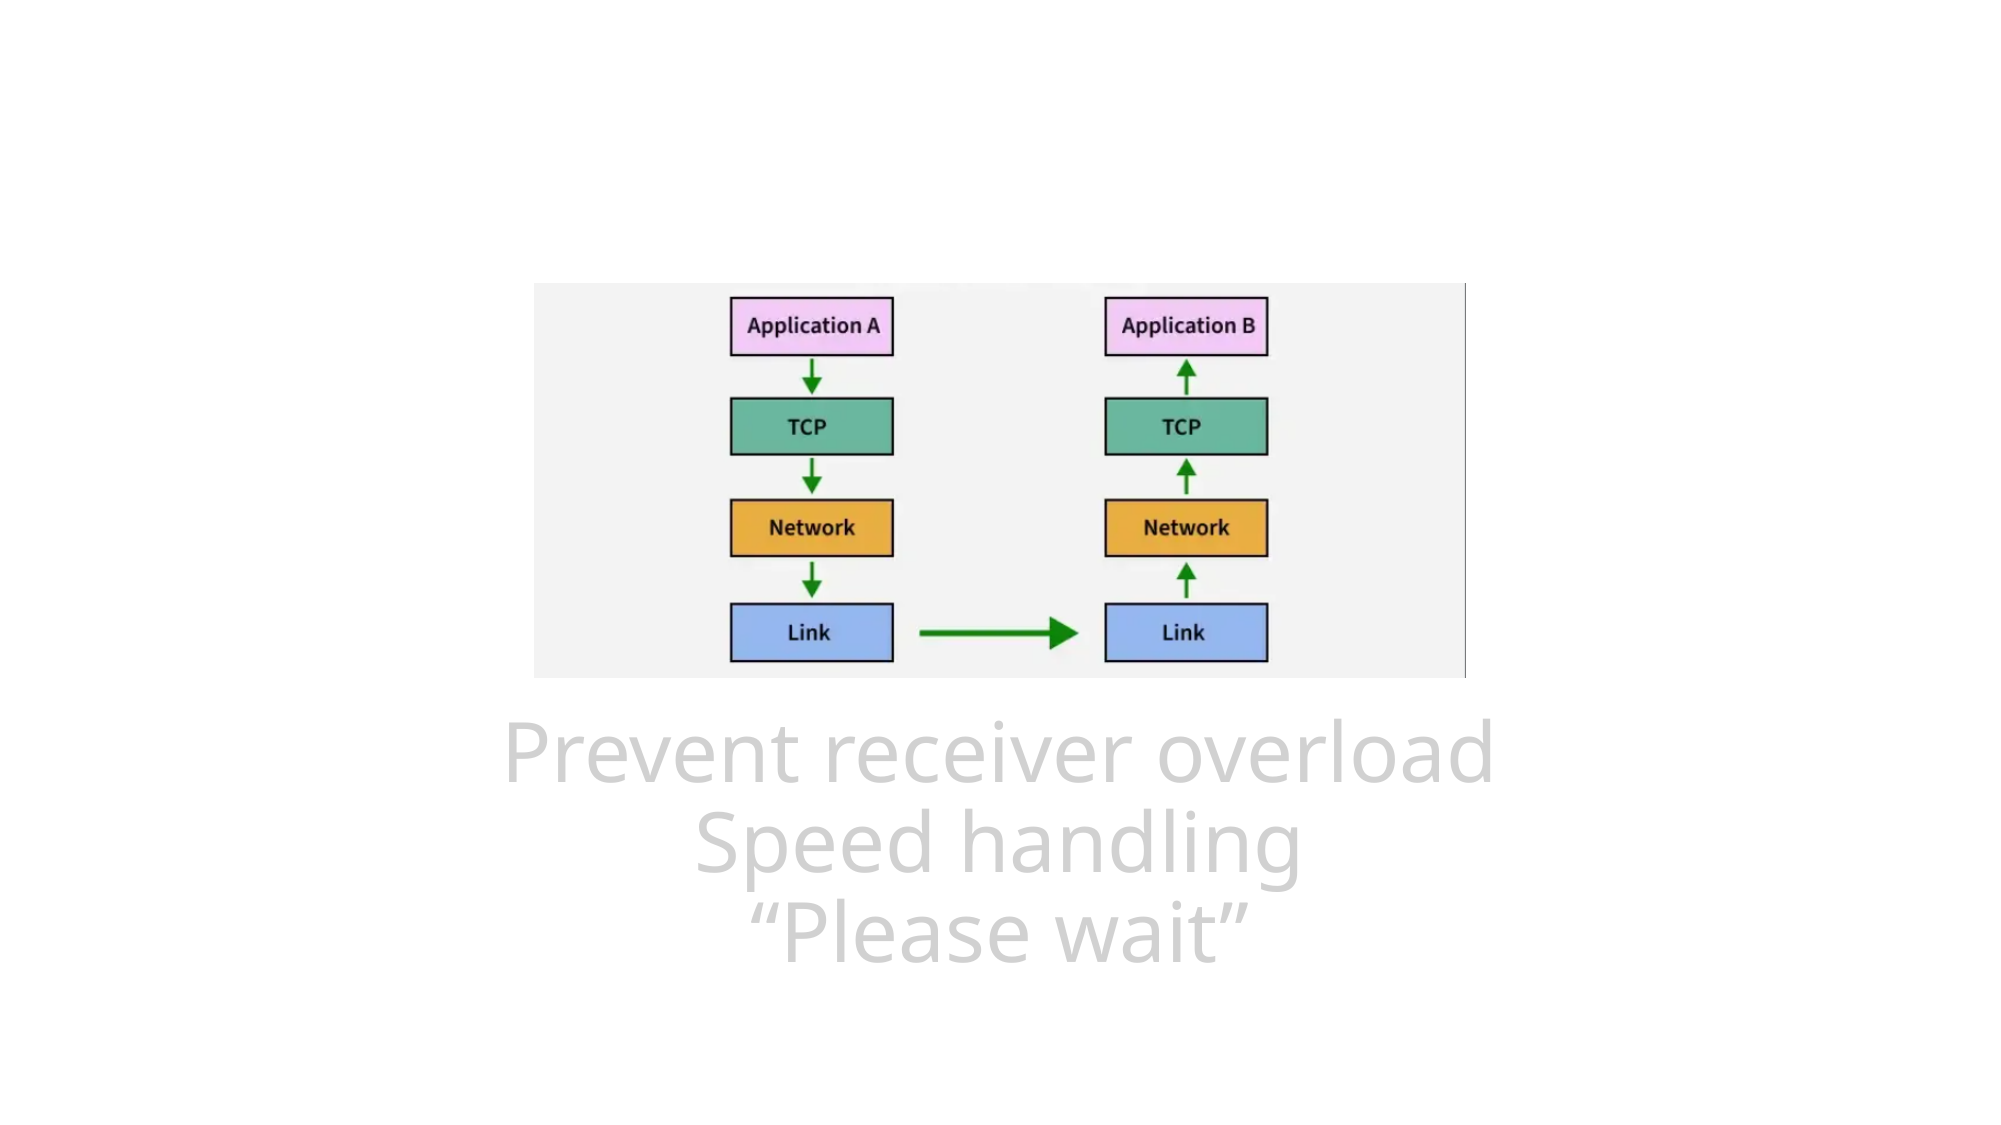

Flow Control
Prevent receiver overload
Speed handling
“Please wait”